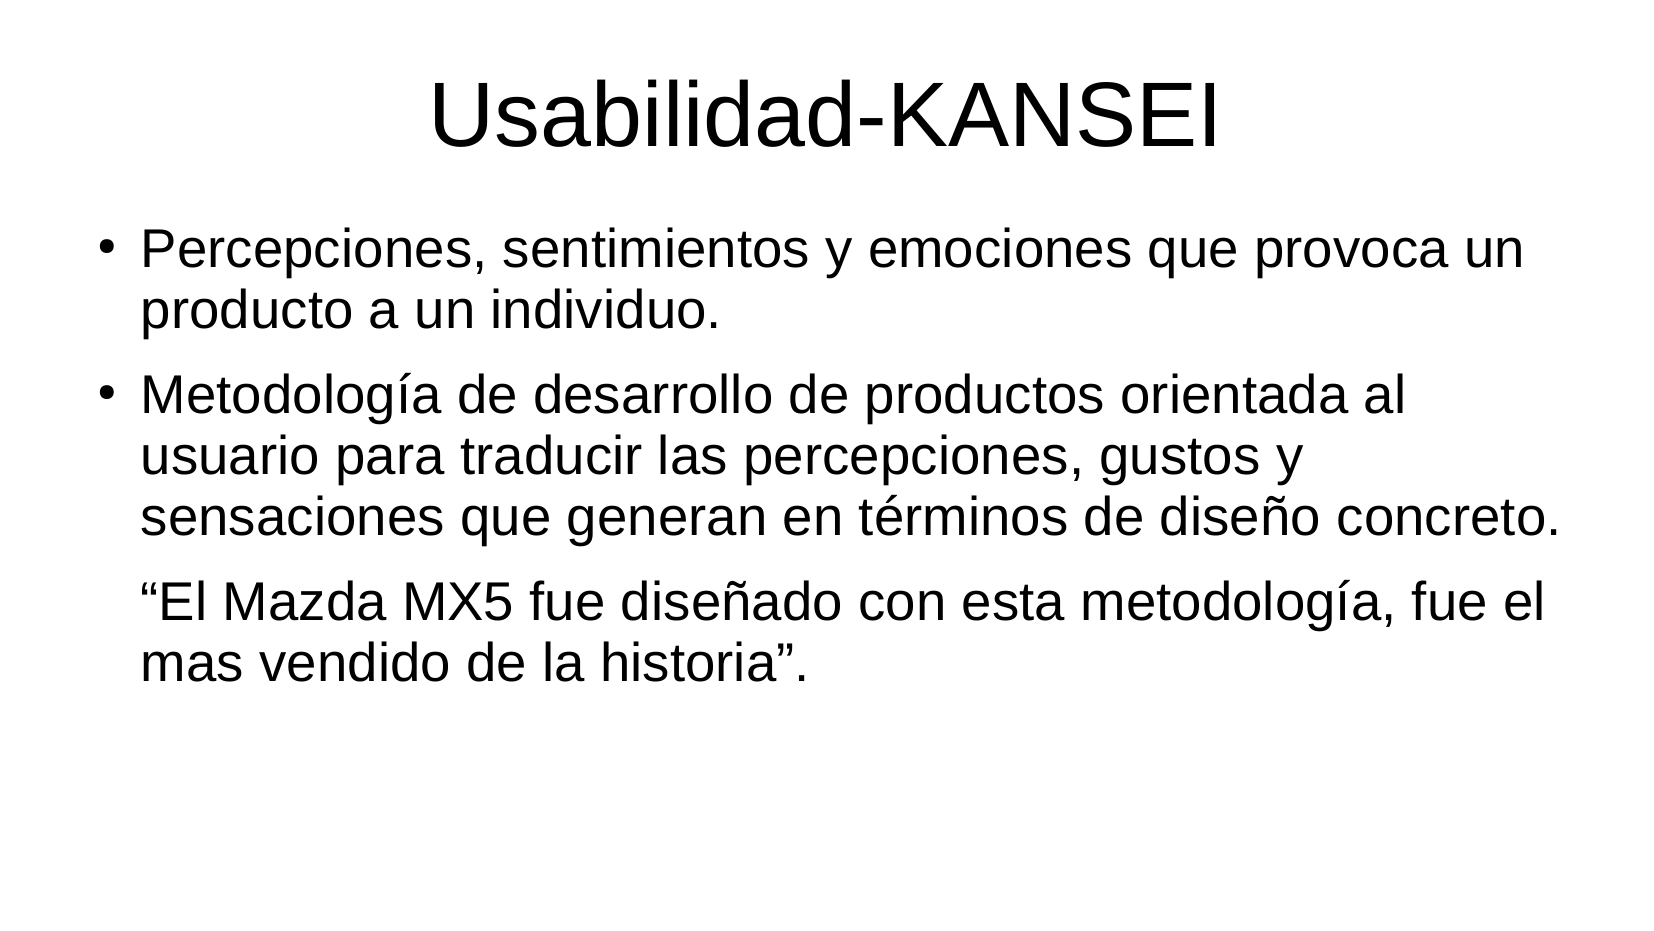

# Usabilidad-KANSEI
Percepciones, sentimientos y emociones que provoca un producto a un individuo.
Metodología de desarrollo de productos orientada al usuario para traducir las percepciones, gustos y sensaciones que generan en términos de diseño concreto.
“El Mazda MX5 fue diseñado con esta metodología, fue el mas vendido de la historia”.